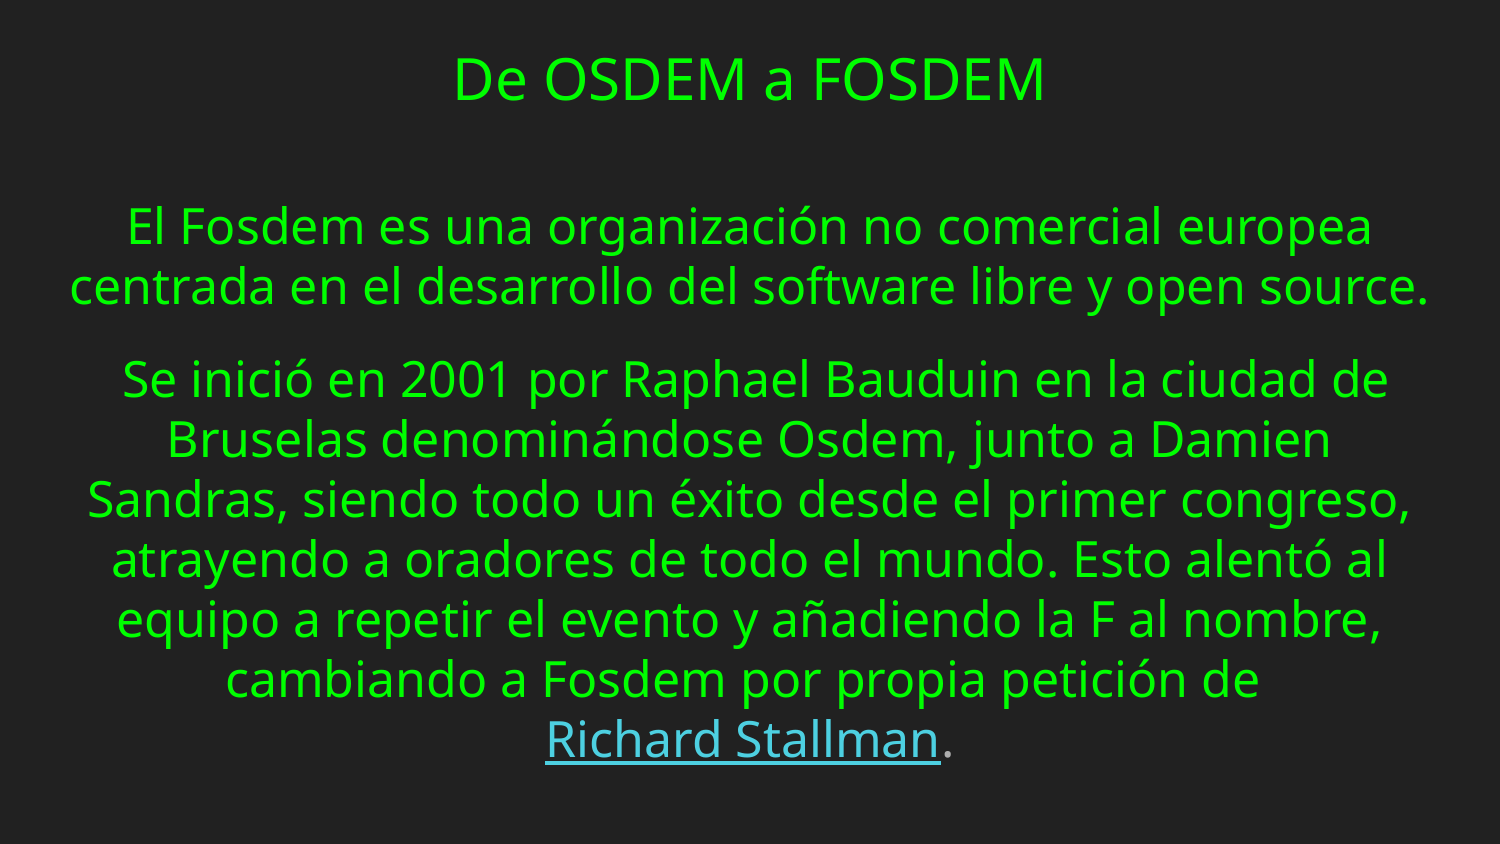

# De OSDEM a FOSDEM
El Fosdem es una organización no comercial europea centrada en el desarrollo del software libre y open source.
 Se inició en 2001 por Raphael Bauduin en la ciudad de Bruselas denominándose Osdem, junto a Damien Sandras, siendo todo un éxito desde el primer congreso, atrayendo a oradores de todo el mundo. Esto alentó al equipo a repetir el evento y añadiendo la F al nombre, cambiando a Fosdem por propia petición de Richard Stallman.